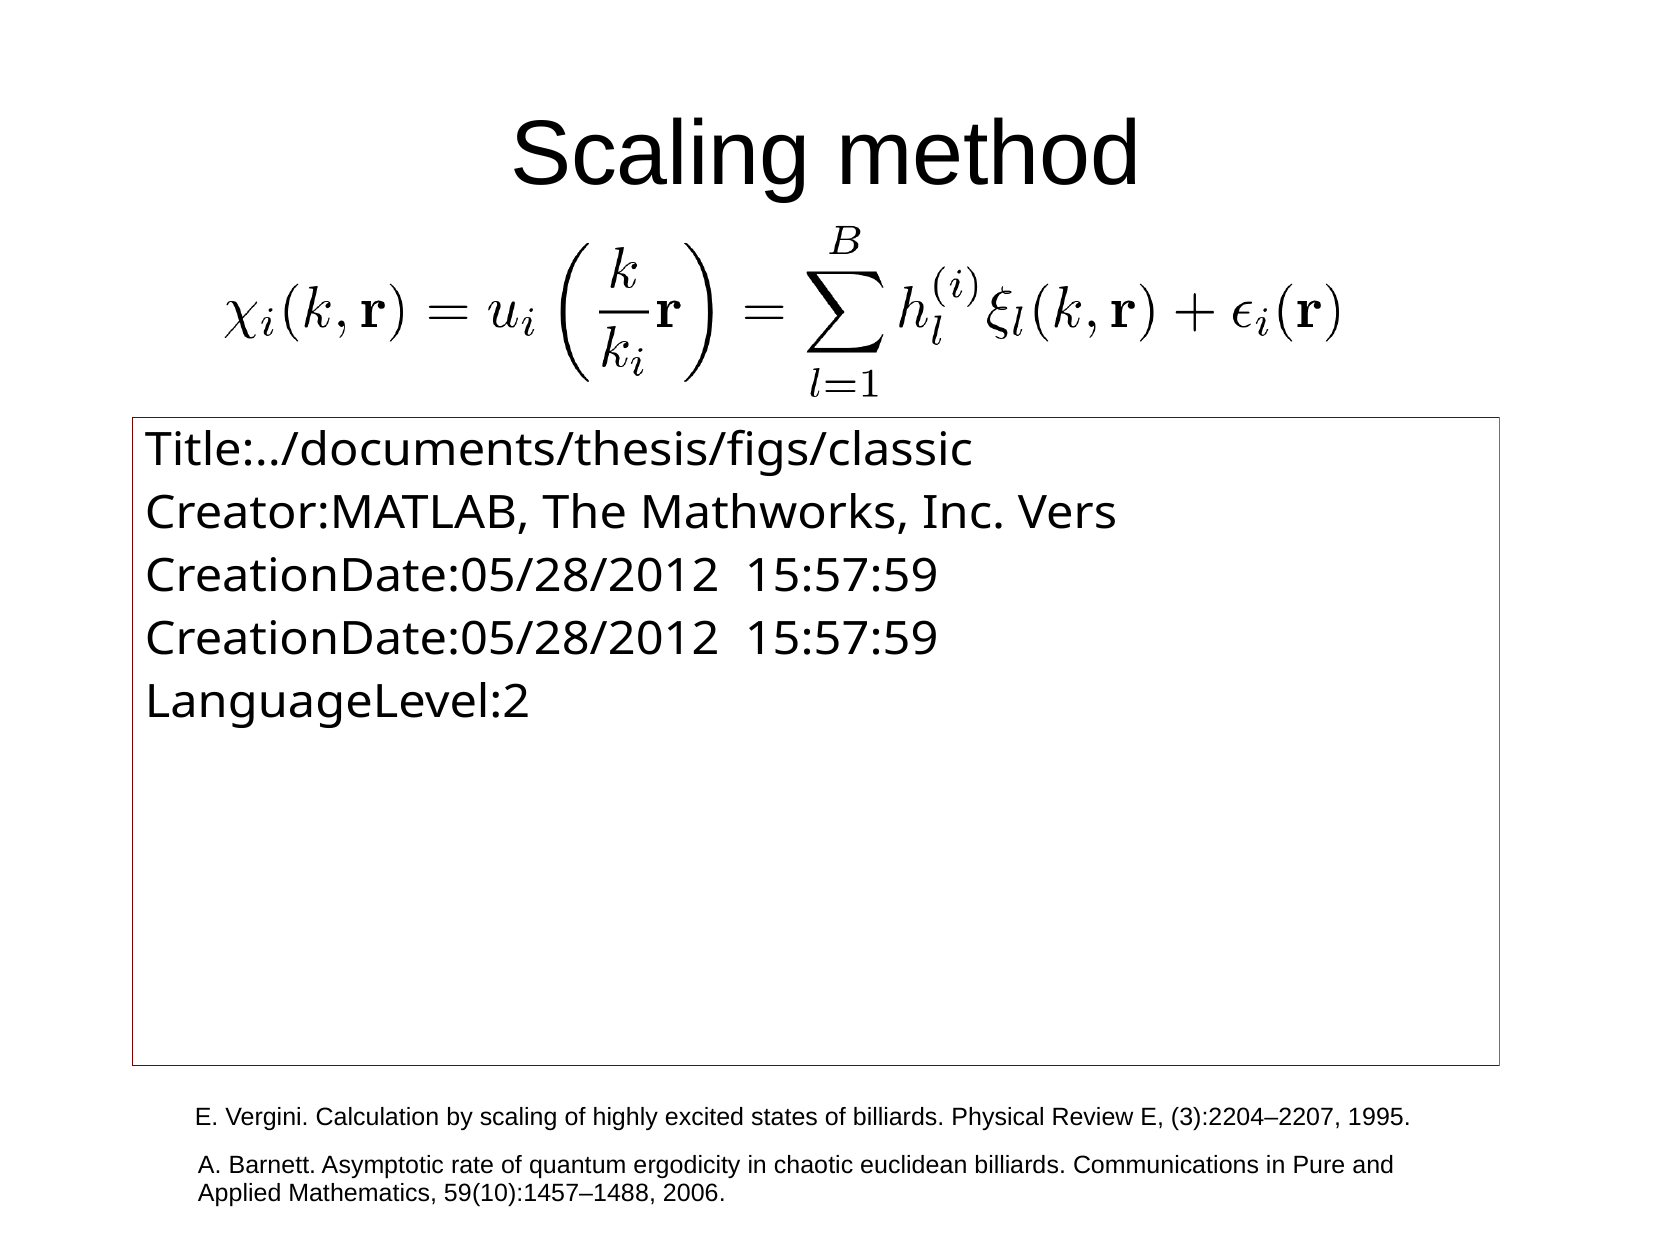

# Scaling method
E. Vergini. Calculation by scaling of highly excited states of billiards. Physical Review E, (3):2204–2207, 1995.
A. Barnett. Asymptotic rate of quantum ergodicity in chaotic euclidean billiards. Communications in Pure and Applied Mathematics, 59(10):1457–1488, 2006.